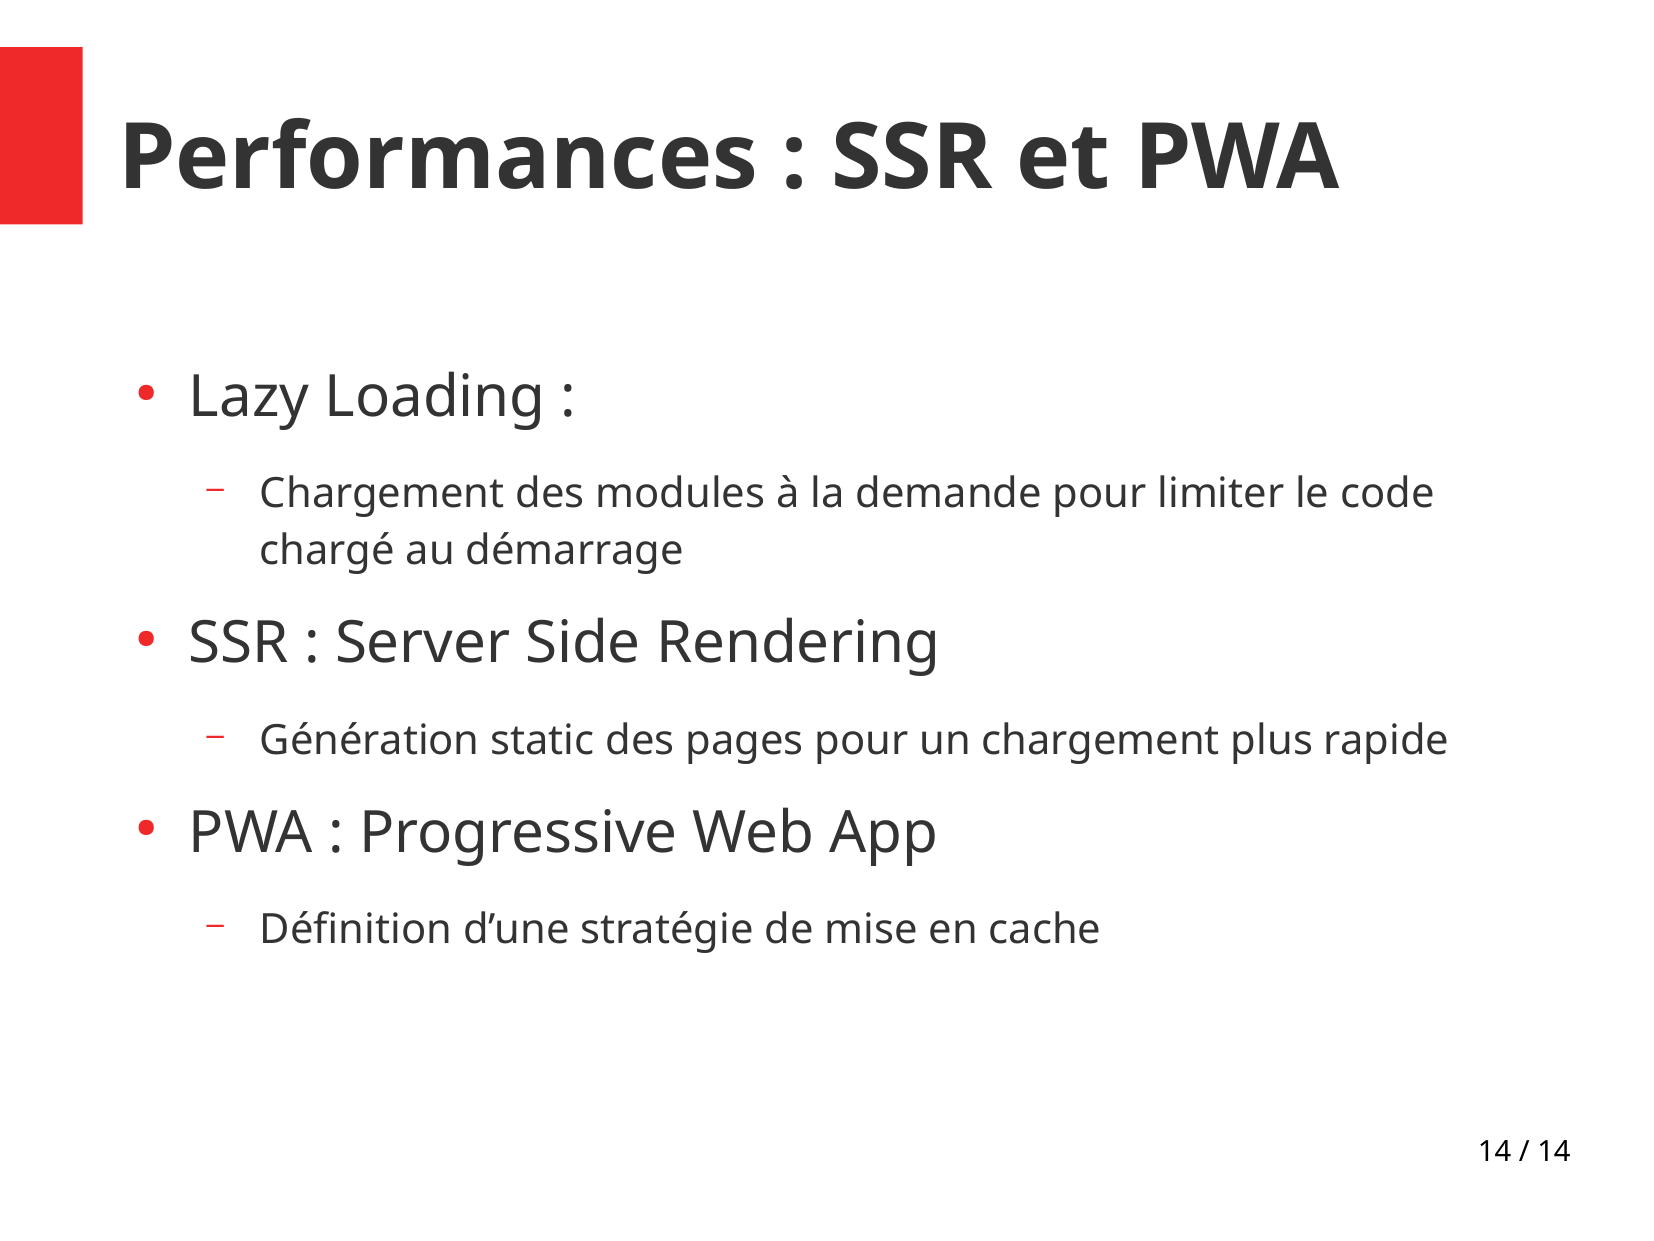

# Performances : SSR et PWA
Lazy Loading :
Chargement des modules à la demande pour limiter le code chargé au démarrage
SSR : Server Side Rendering
Génération static des pages pour un chargement plus rapide
PWA : Progressive Web App
Définition d’une stratégie de mise en cache
14